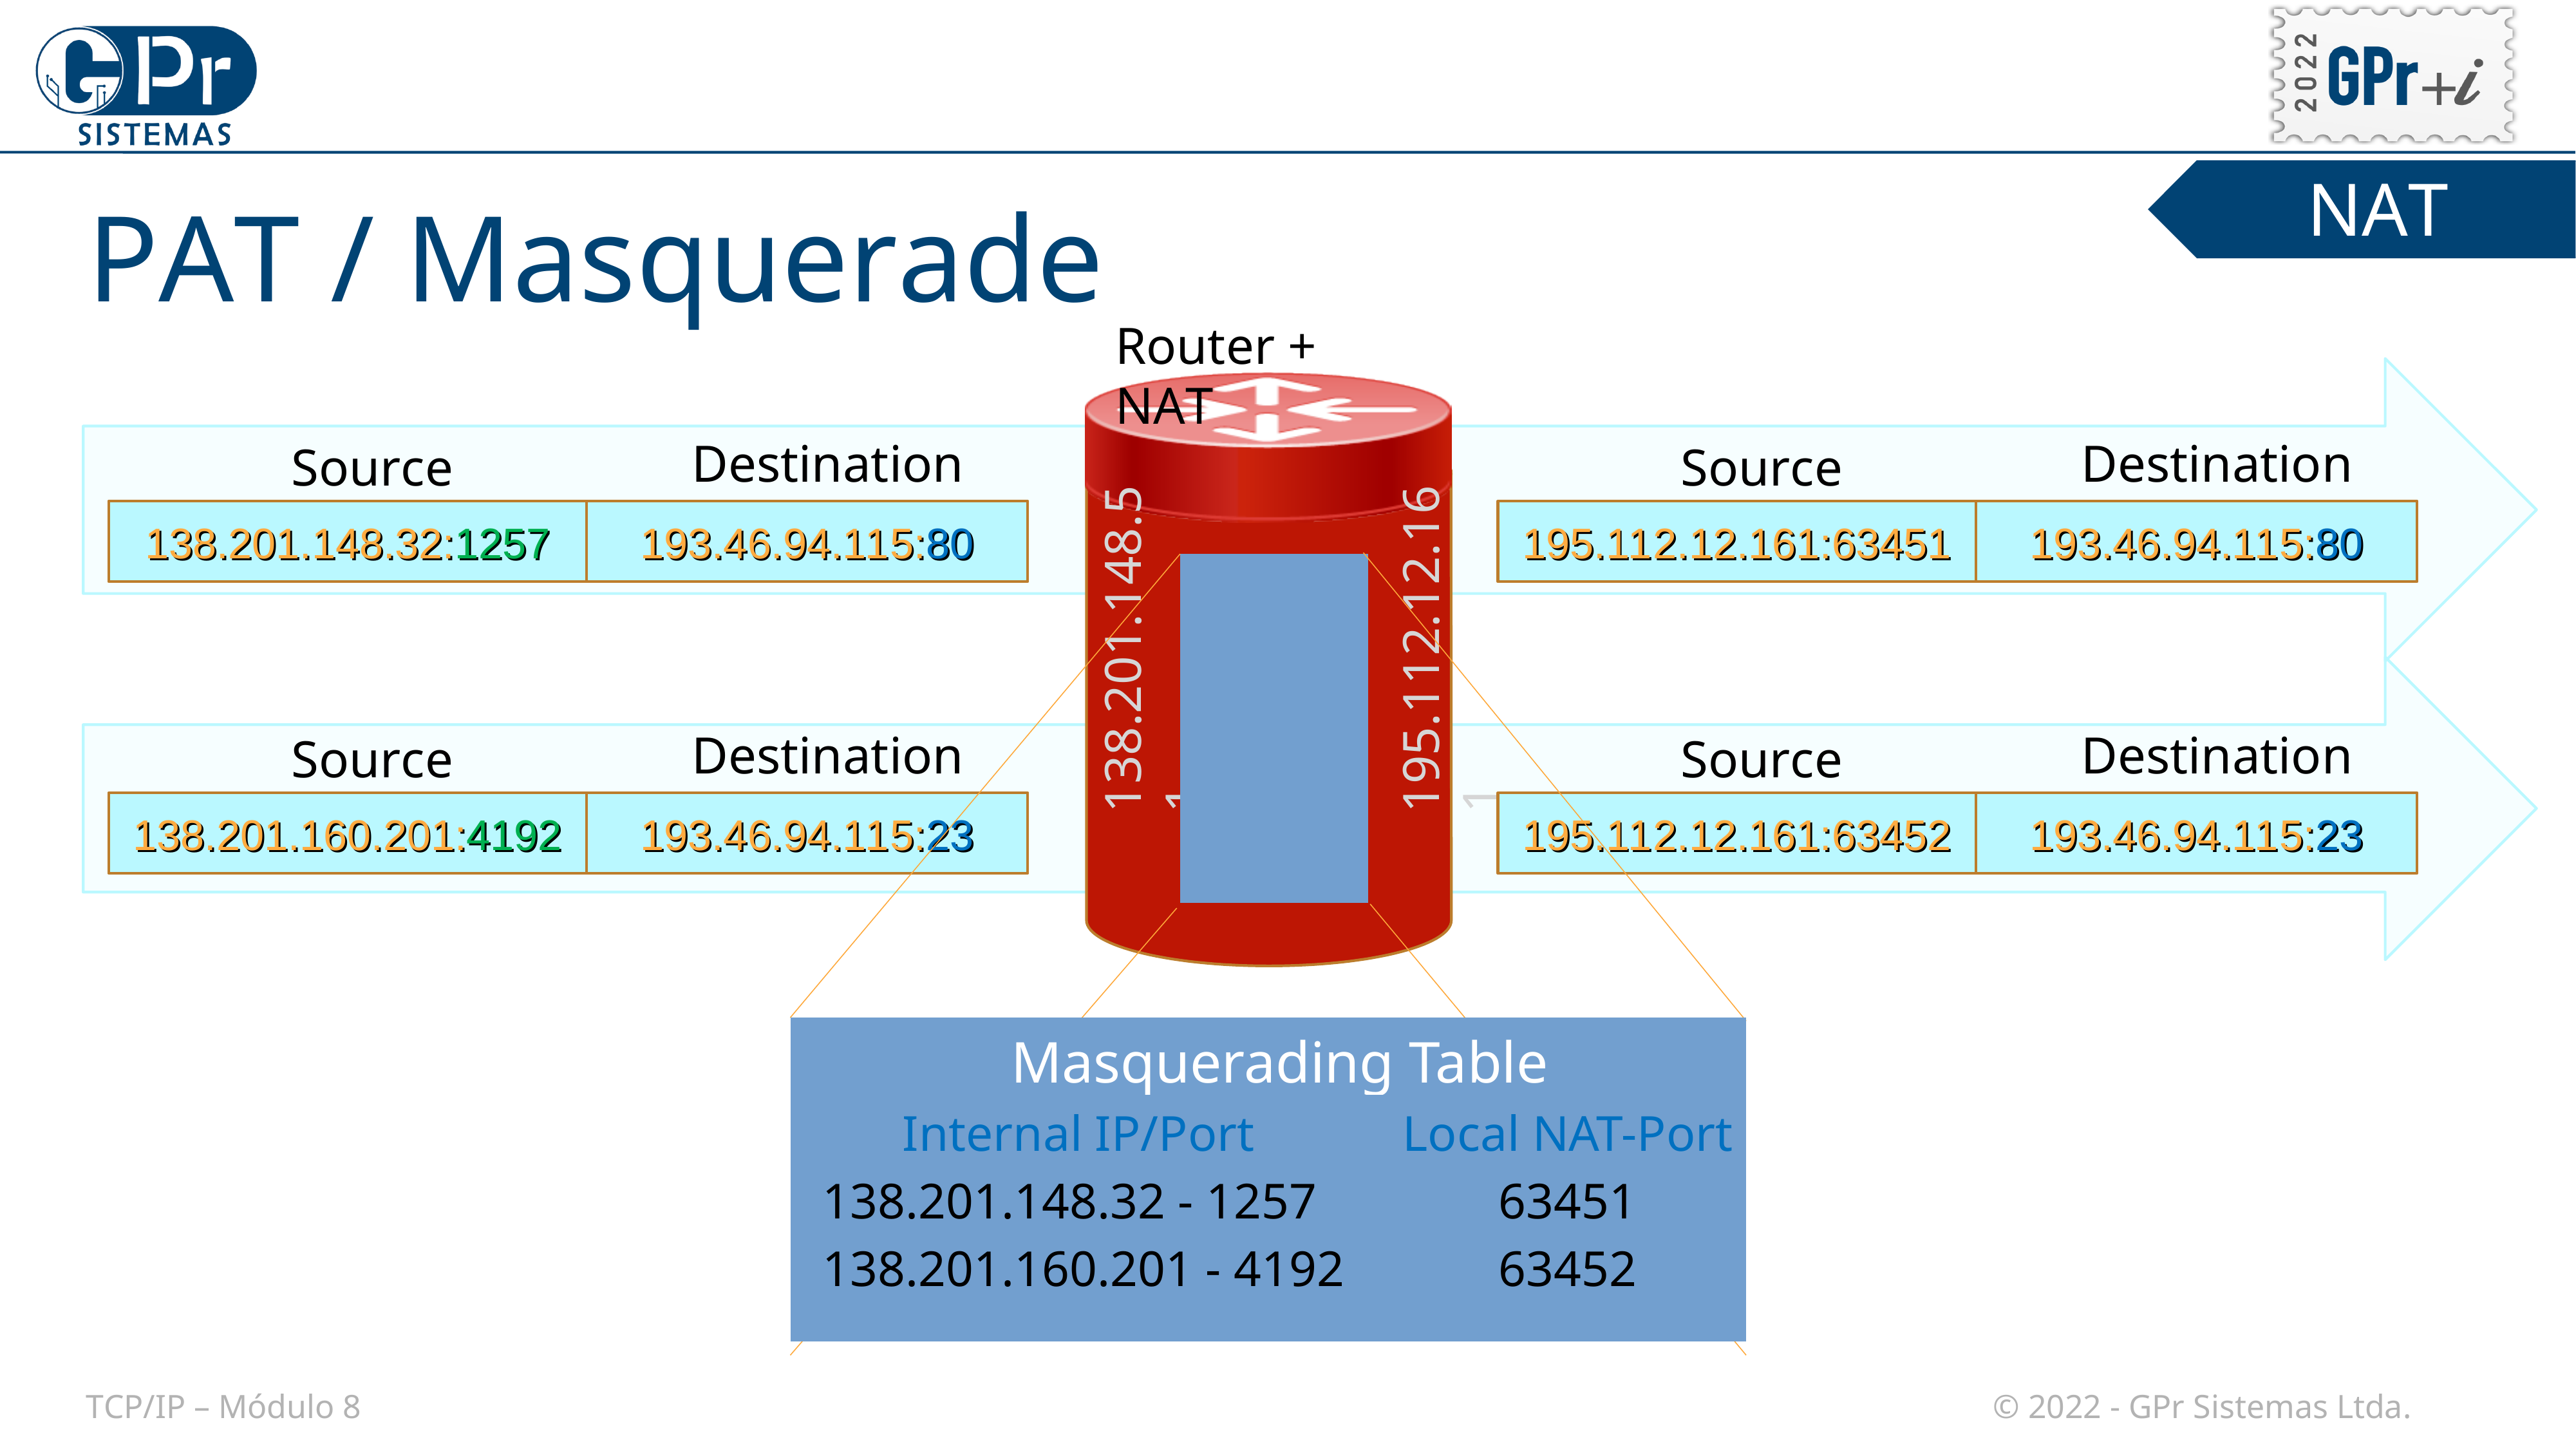

NAT
# PAT / Masquerade
Router + NAT
Destination
Source
138.201.148.32:1257
193.46.94.115:80
Destination
Source
195.112.12.161:63451
193.46.94.115:80
| | |
| --- | --- |
| | |
| | |
| | |
| | |
138.201.148.51
195.112.12.161
Destination
Source
138.201.160.201:4192
193.46.94.115:23
Destination
Source
195.112.12.161:63452
193.46.94.115:23
| Masquerading Table | |
| --- | --- |
| Internal IP/Port | Local NAT-Port |
| 138.201.148.32 - 1257 | 63451 |
| 138.201.160.201 - 4192 | 63452 |
| | |